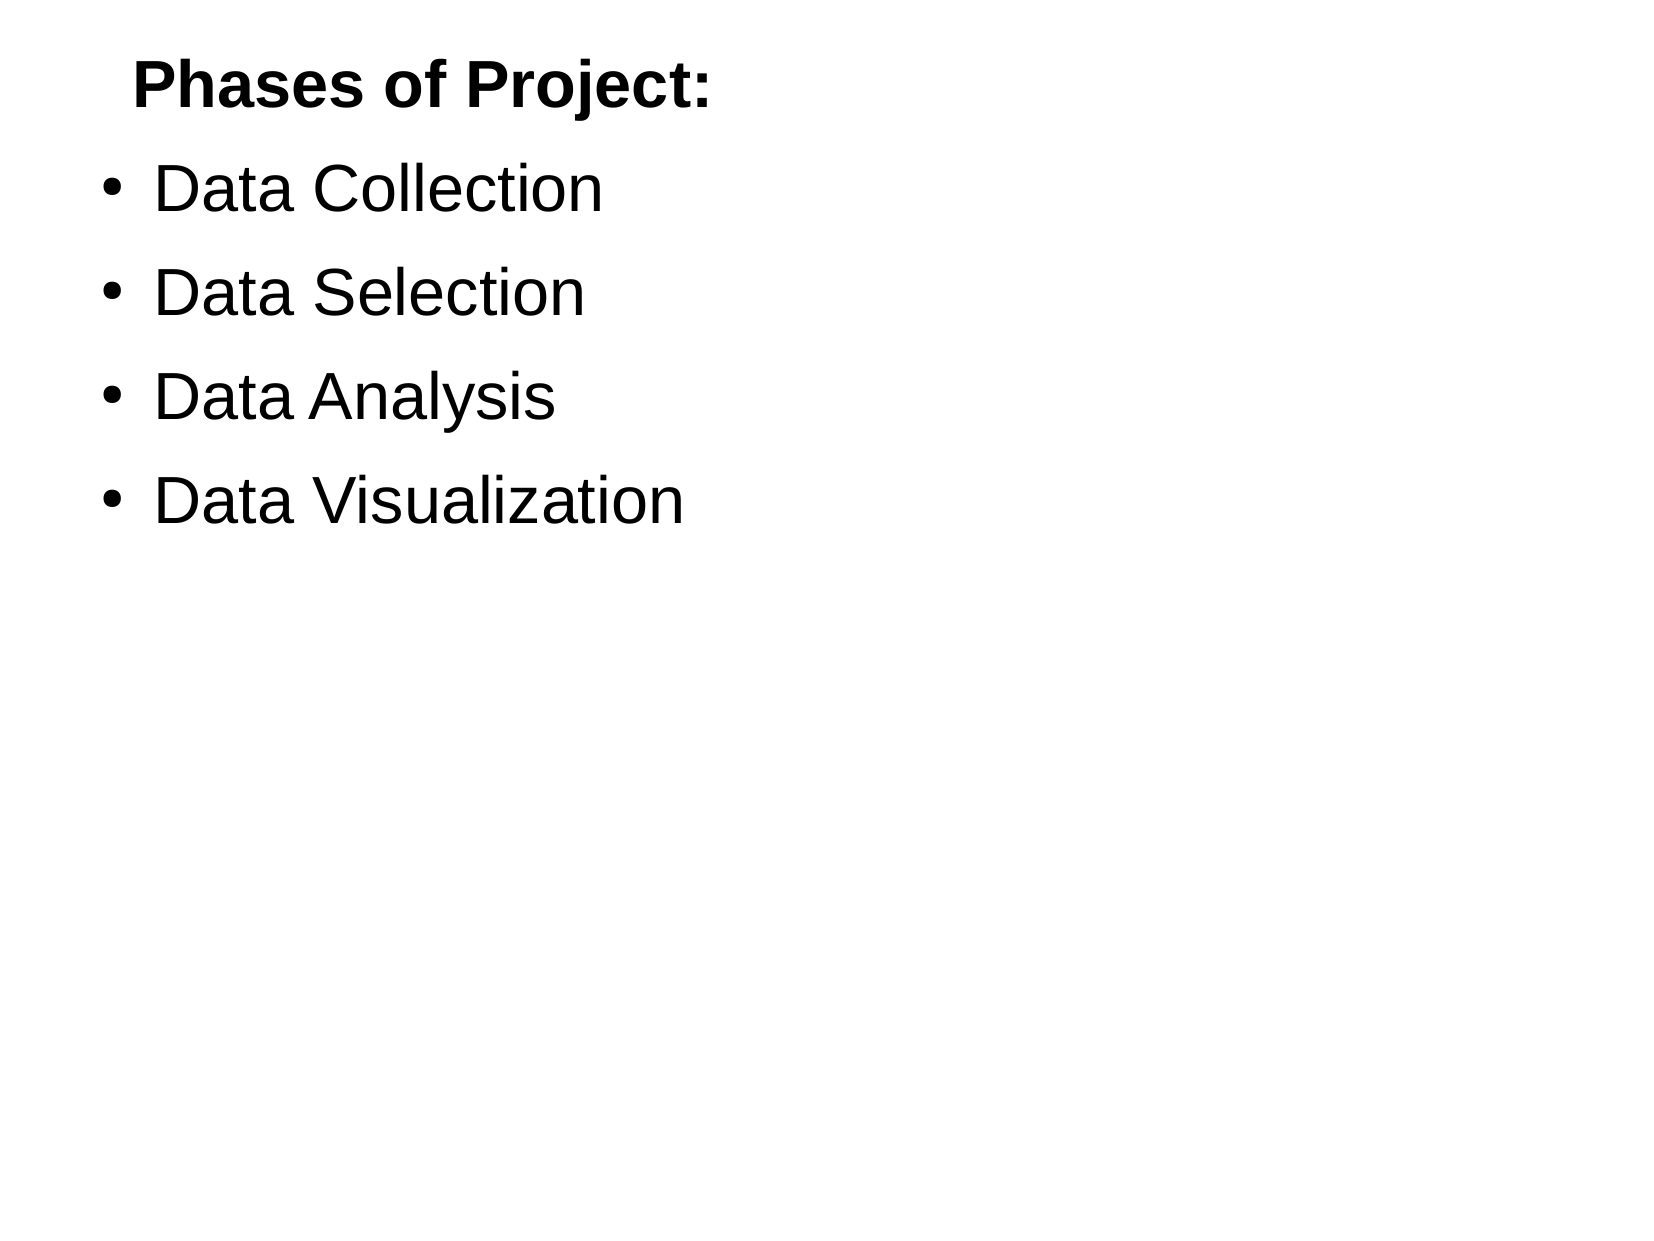

# Phases of Project:
Data Collection
Data Selection
Data Analysis
Data Visualization